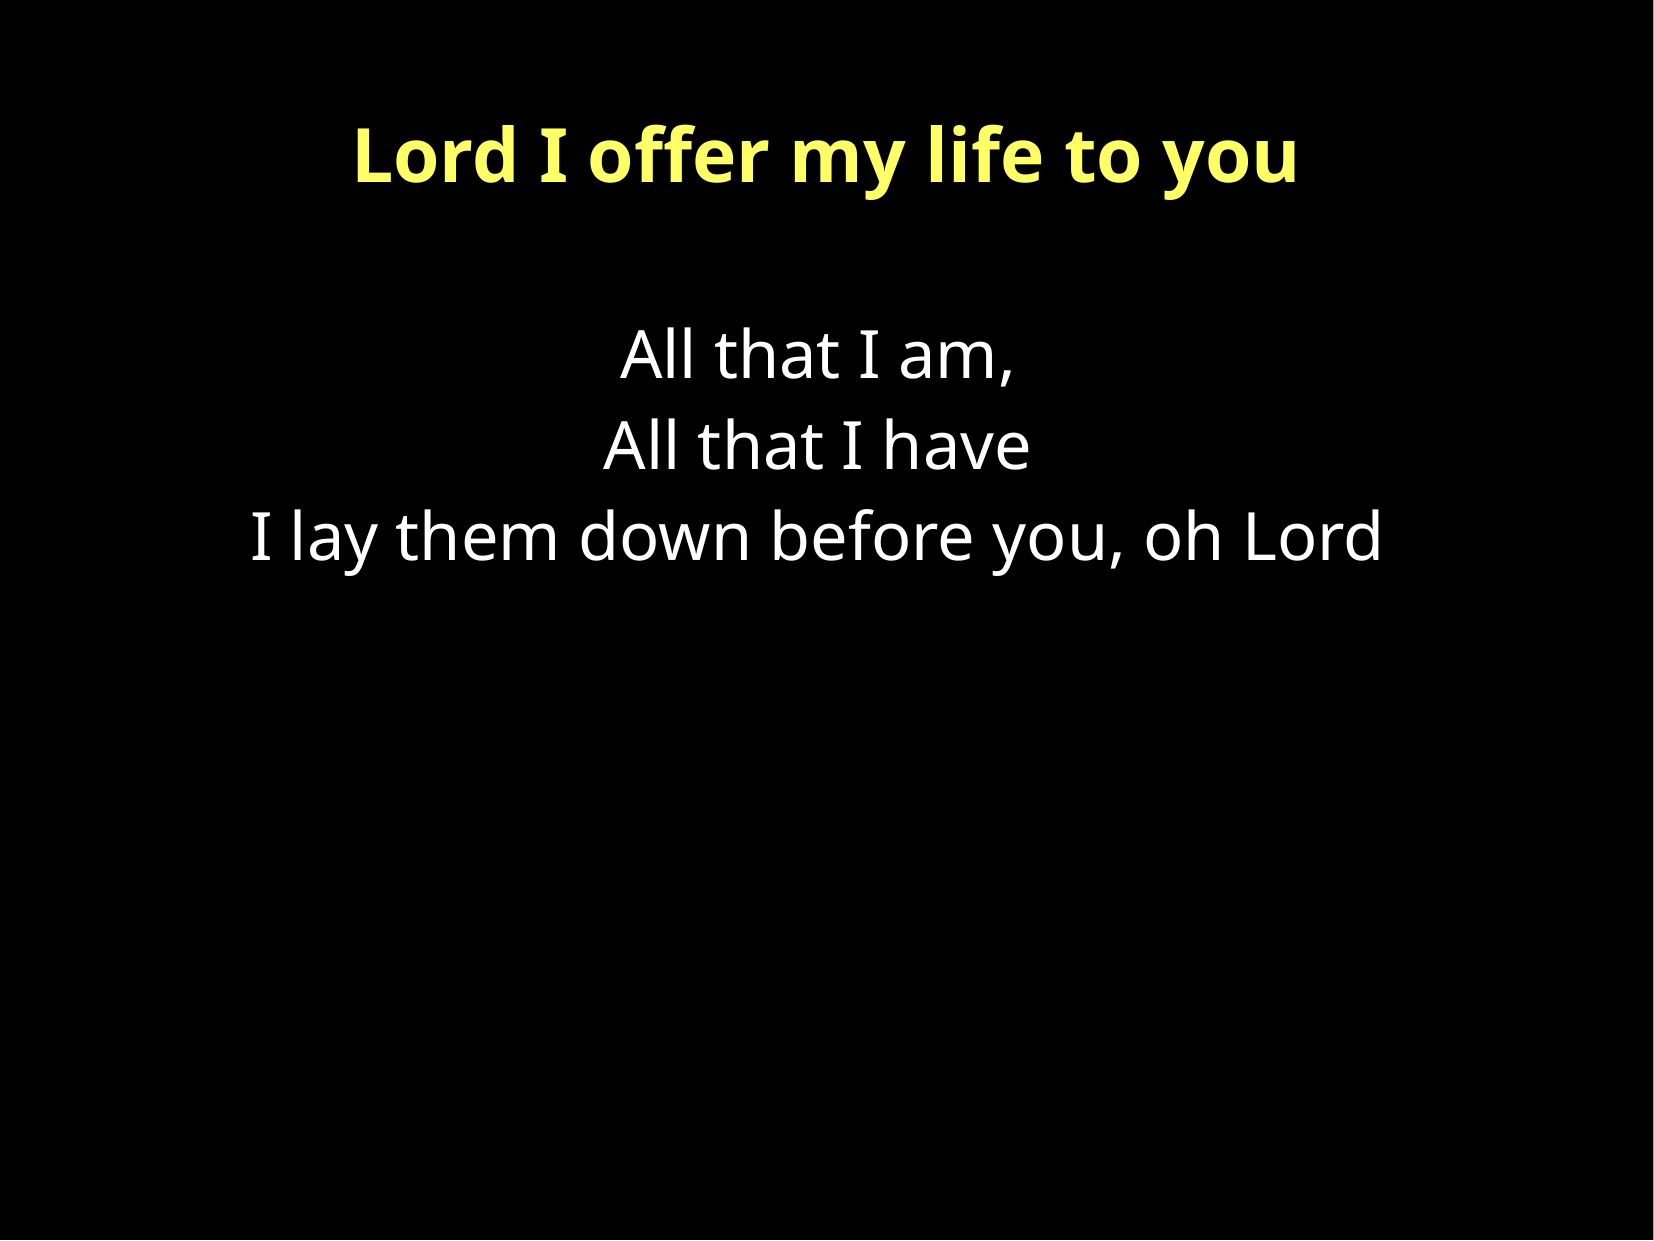

# Lord I offer my life to you
All that I am,
All that I have
I lay them down before you, oh Lord